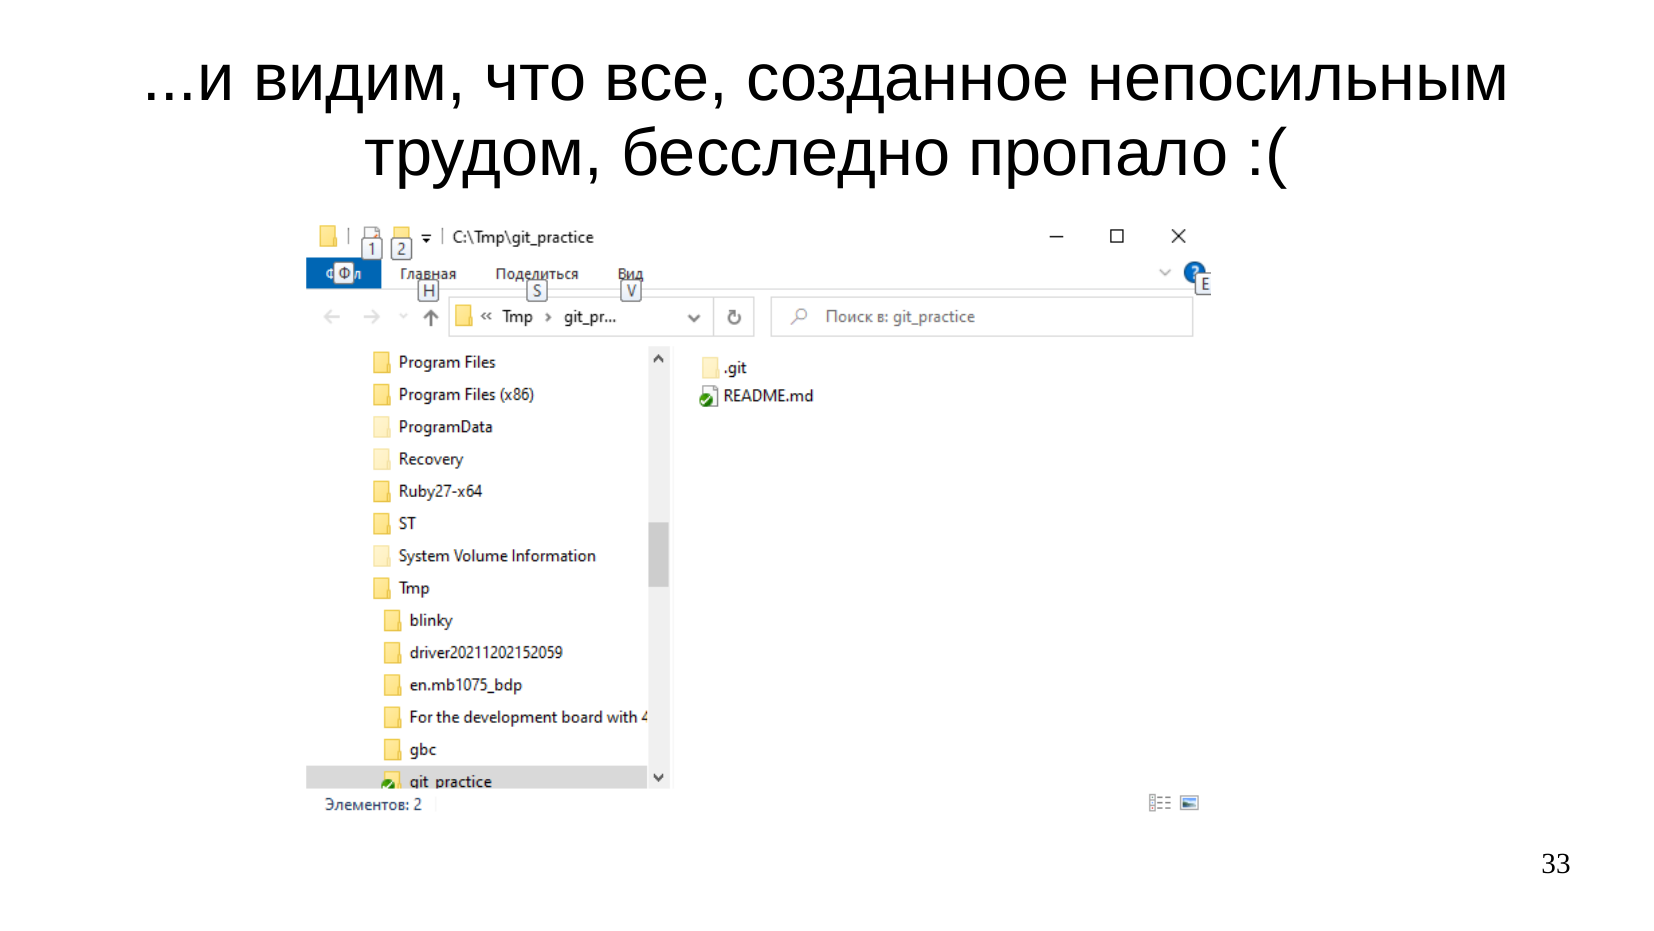

# ...и видим, что все, созданное непосильным трудом, бесследно пропало :(
33